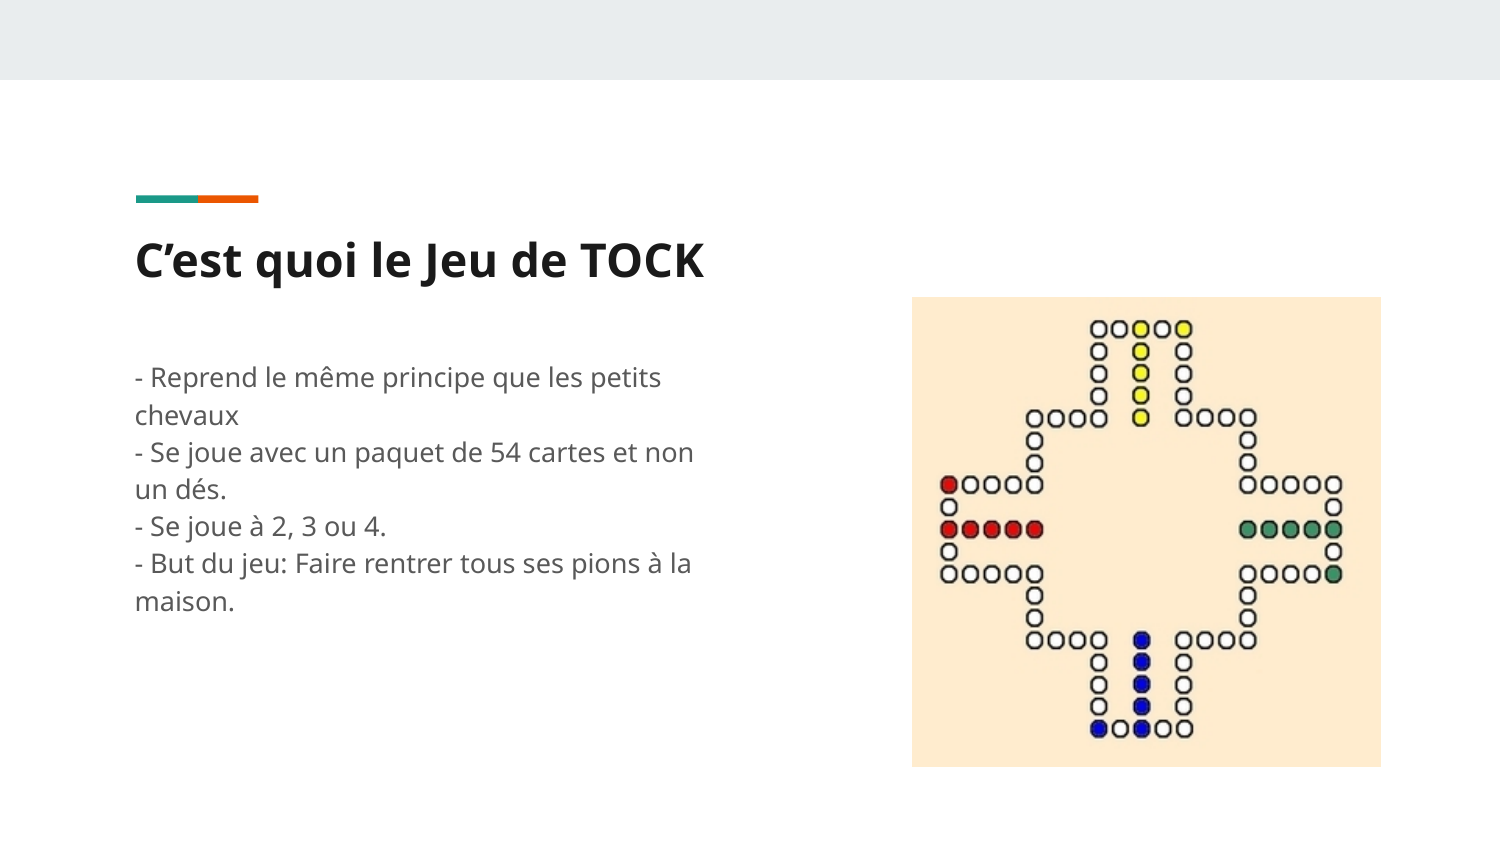

# C’est quoi le Jeu de TOCK
- Reprend le même principe que les petits chevaux
- Se joue avec un paquet de 54 cartes et non un dés.
- Se joue à 2, 3 ou 4.
- But du jeu: Faire rentrer tous ses pions à la maison.